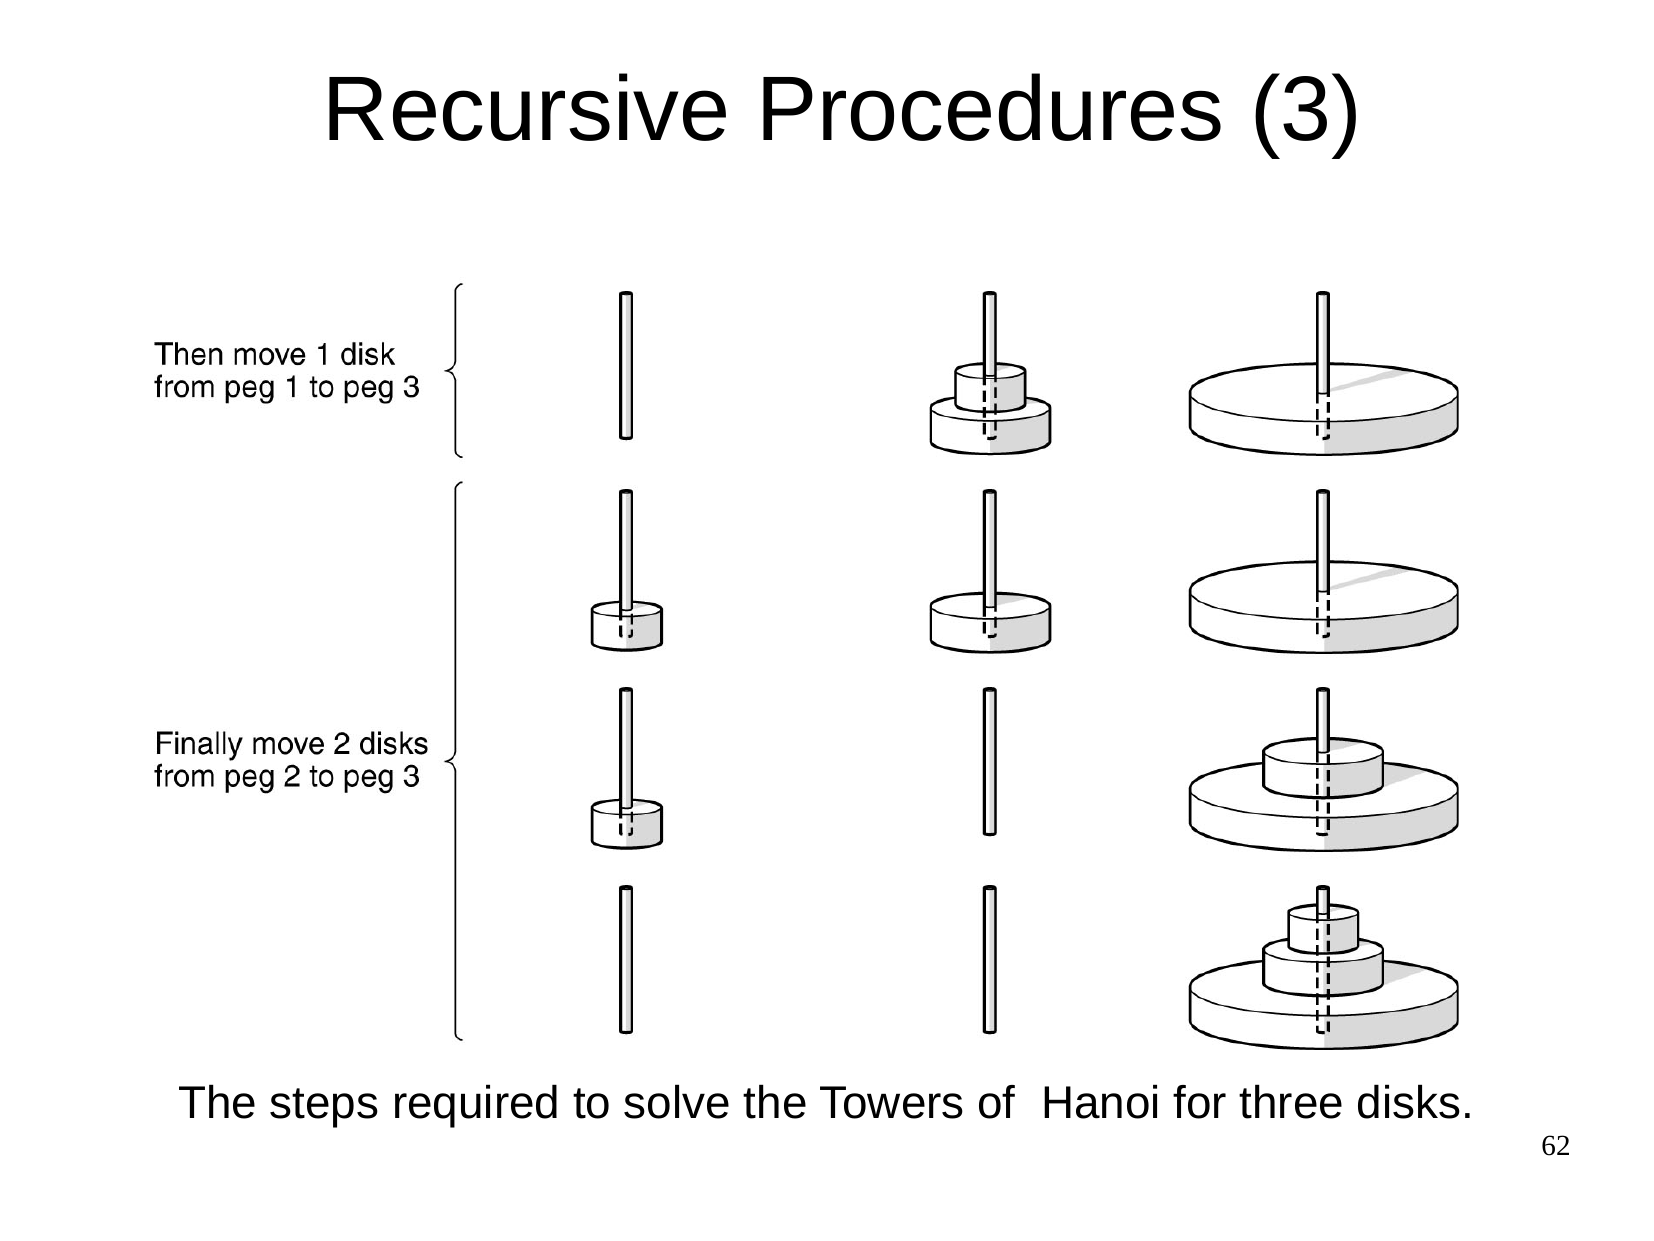

# Recursive Procedures (3)
The steps required to solve the Towers of Hanoi for three disks.
62